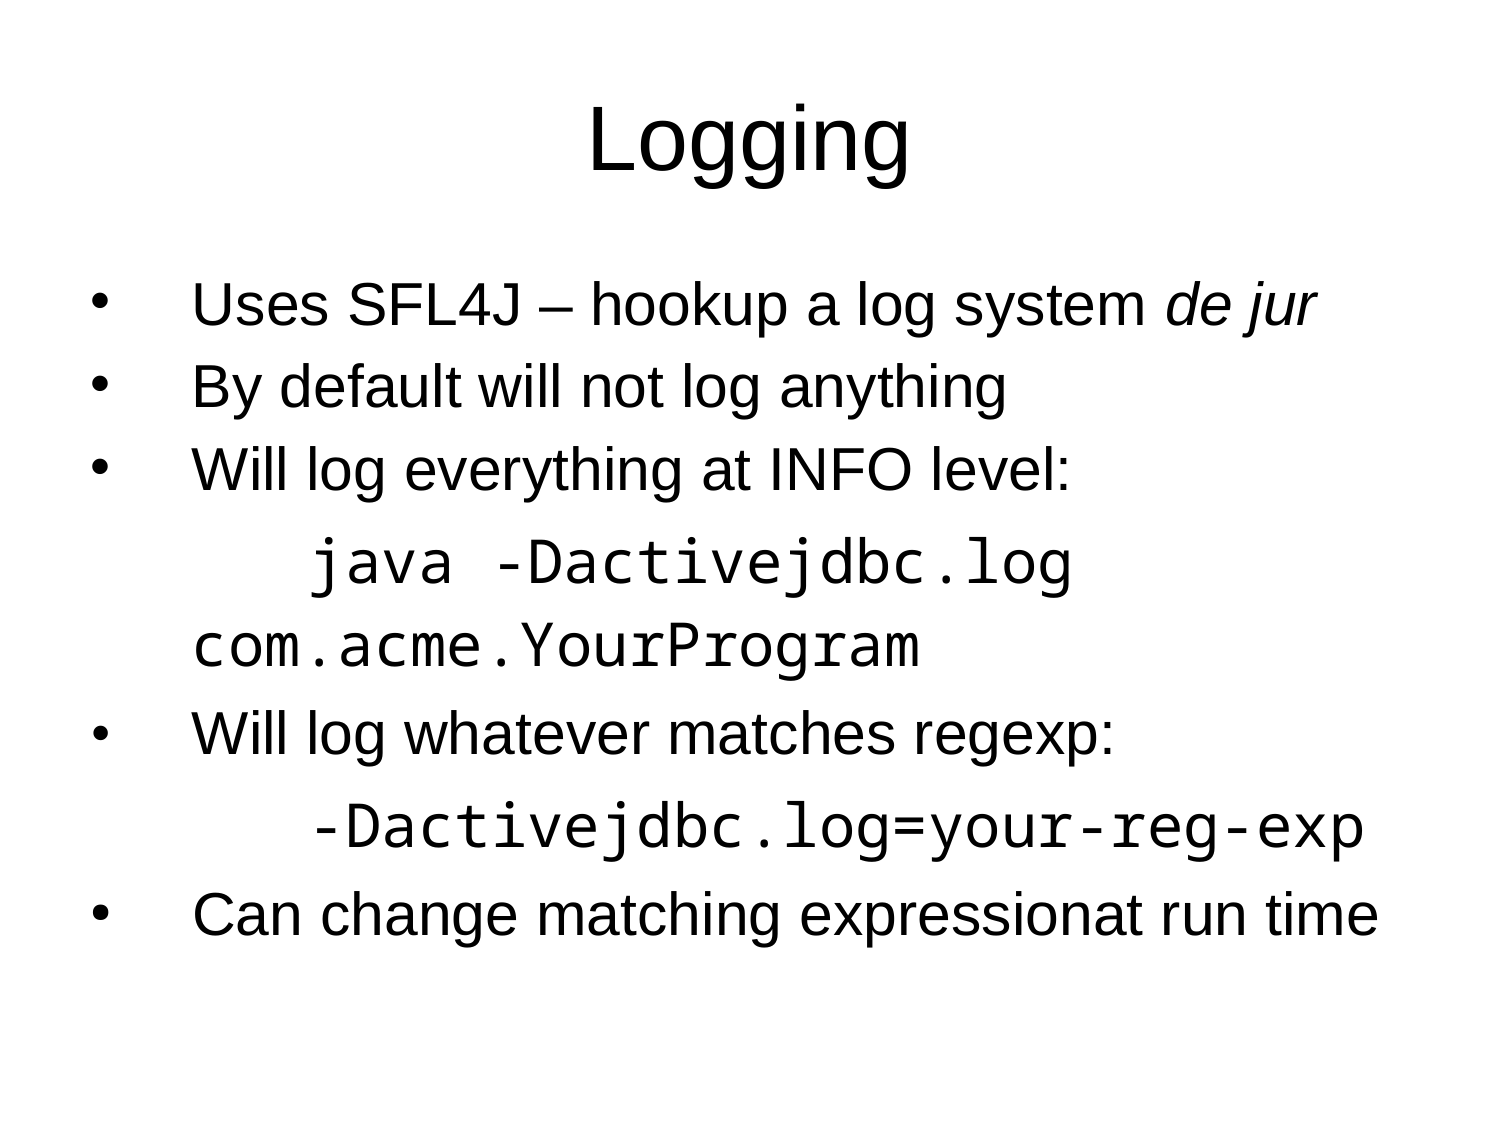

# Logging
Uses SFL4J – hookup a log system de jur
By default will not log anything
Will log everything at INFO level:
 java -Dactivejdbc.log com.acme.YourProgram
Will log whatever matches regexp:
 -Dactivejdbc.log=your-reg-exp
Can change matching expressionat run time